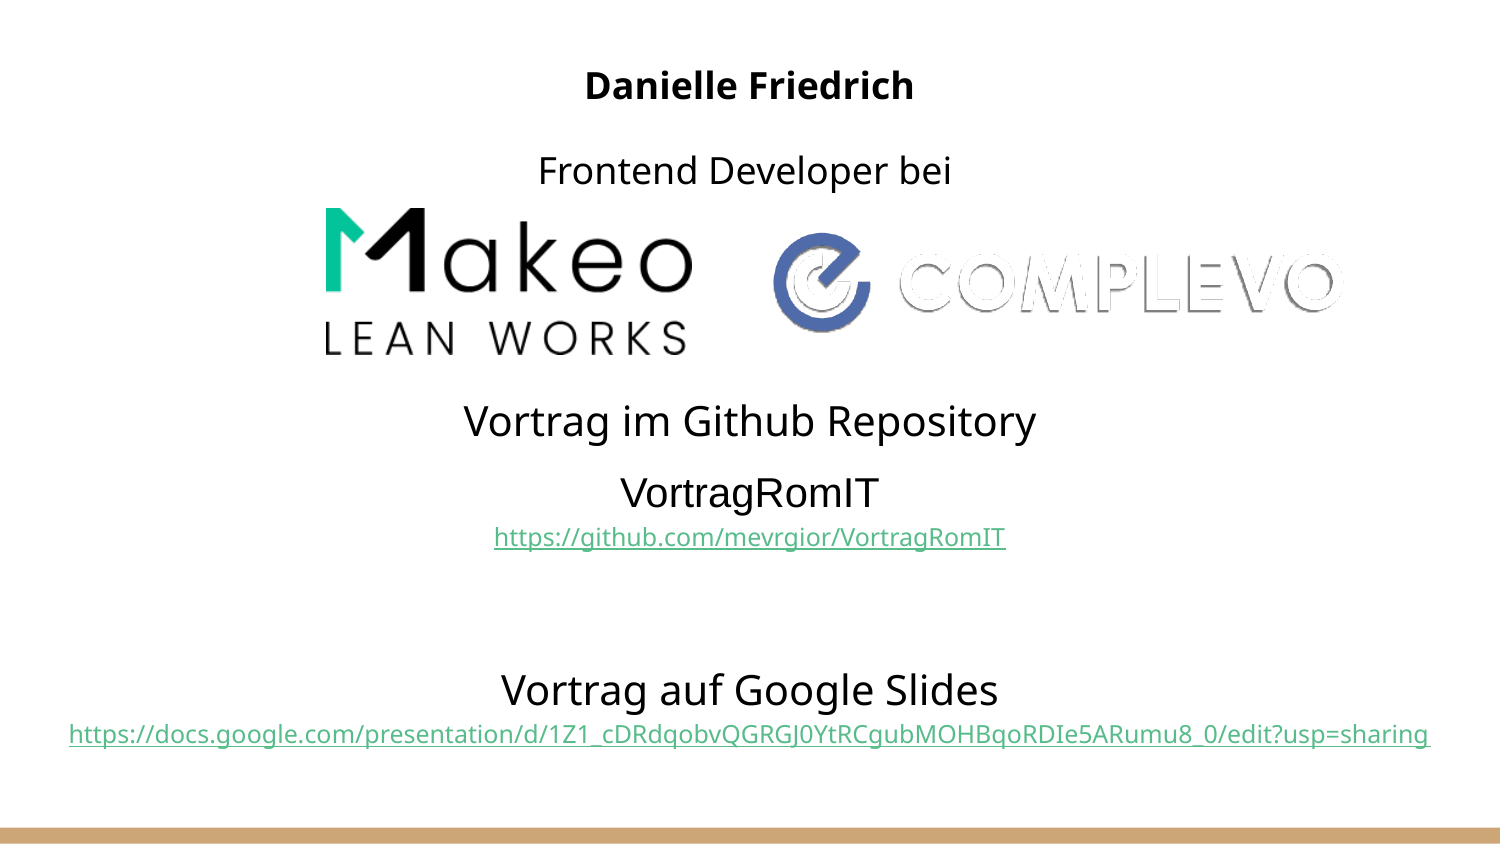

# Danielle Friedrich
Frontend Developer bei
Vortrag im Github Repository
VortragRomIT
https://github.com/mevrgior/VortragRomIT
Vortrag auf Google Slides
https://docs.google.com/presentation/d/1Z1_cDRdqobvQGRGJ0YtRCgubMOHBqoRDIe5ARumu8_0/edit?usp=sharing